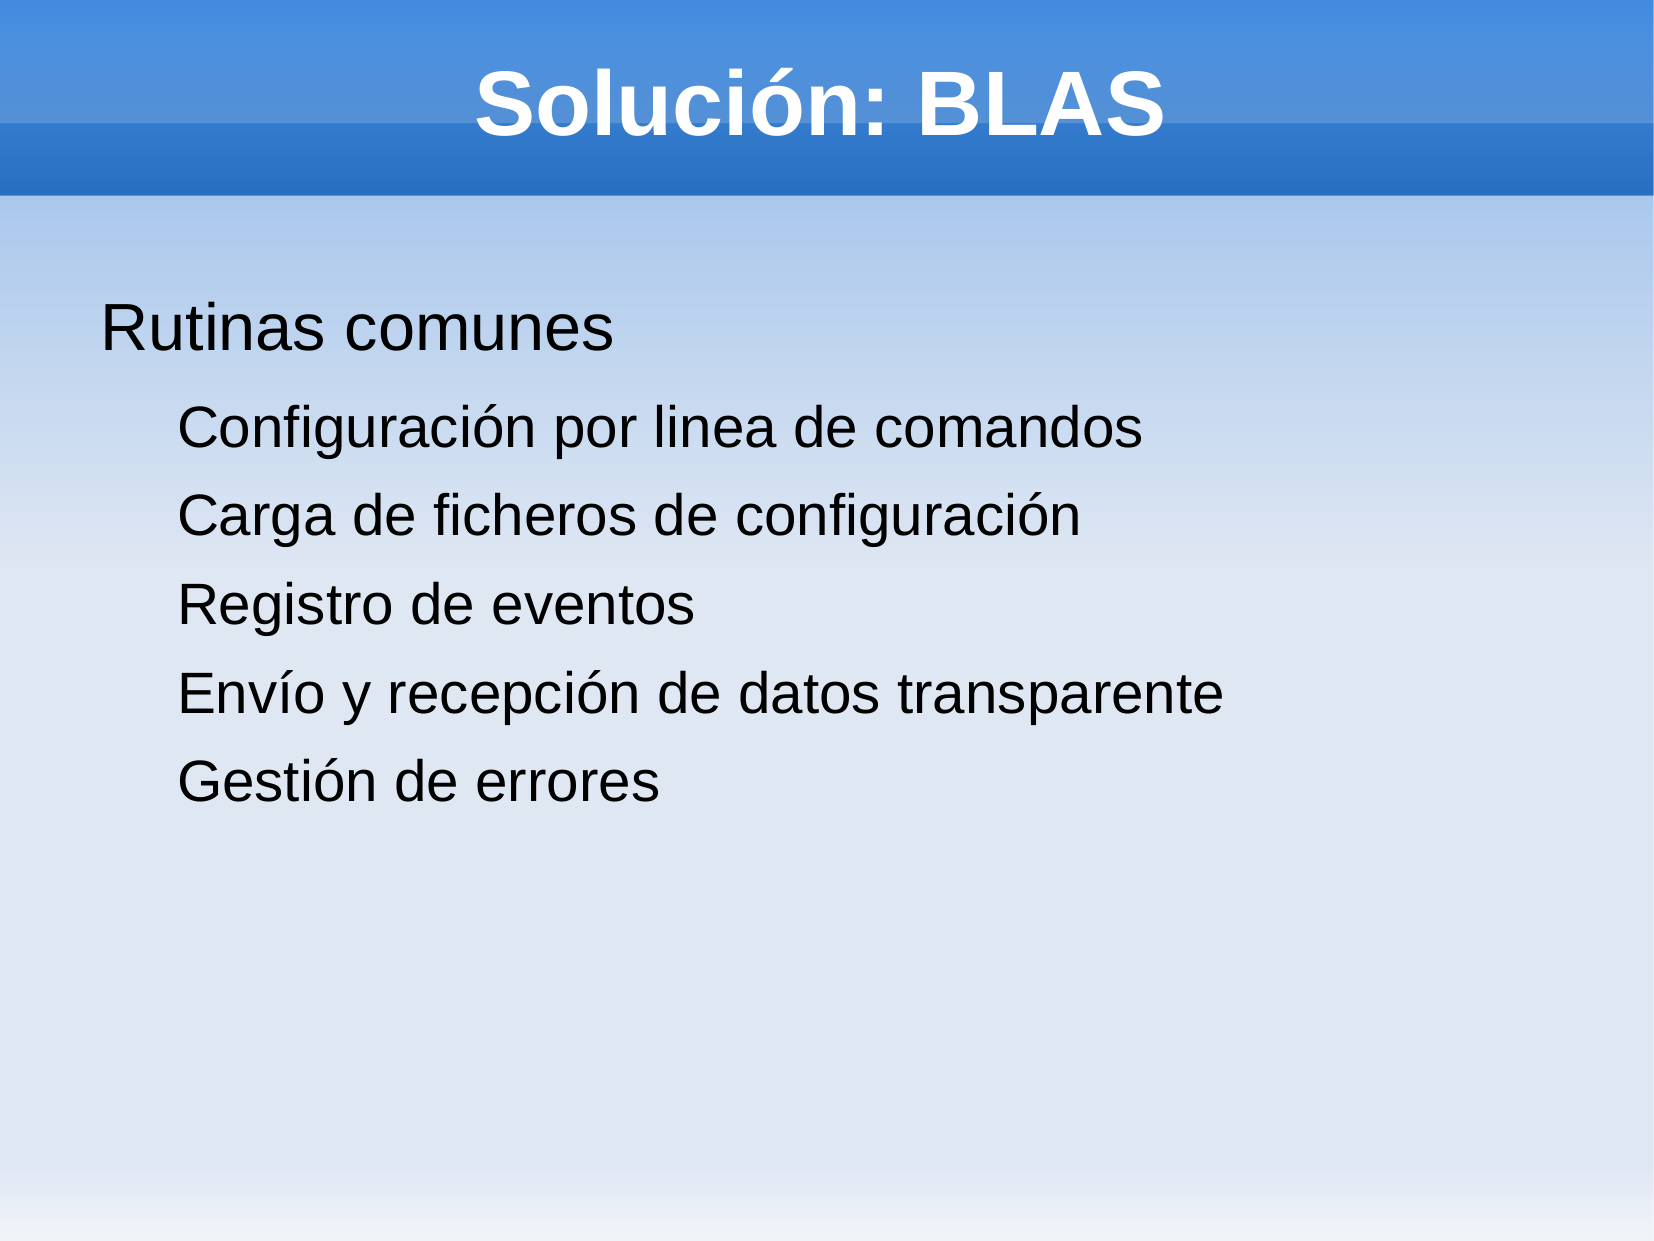

# Solución: BLAS
Rutinas comunes
Configuración por linea de comandos
Carga de ficheros de configuración
Registro de eventos
Envío y recepción de datos transparente
Gestión de errores